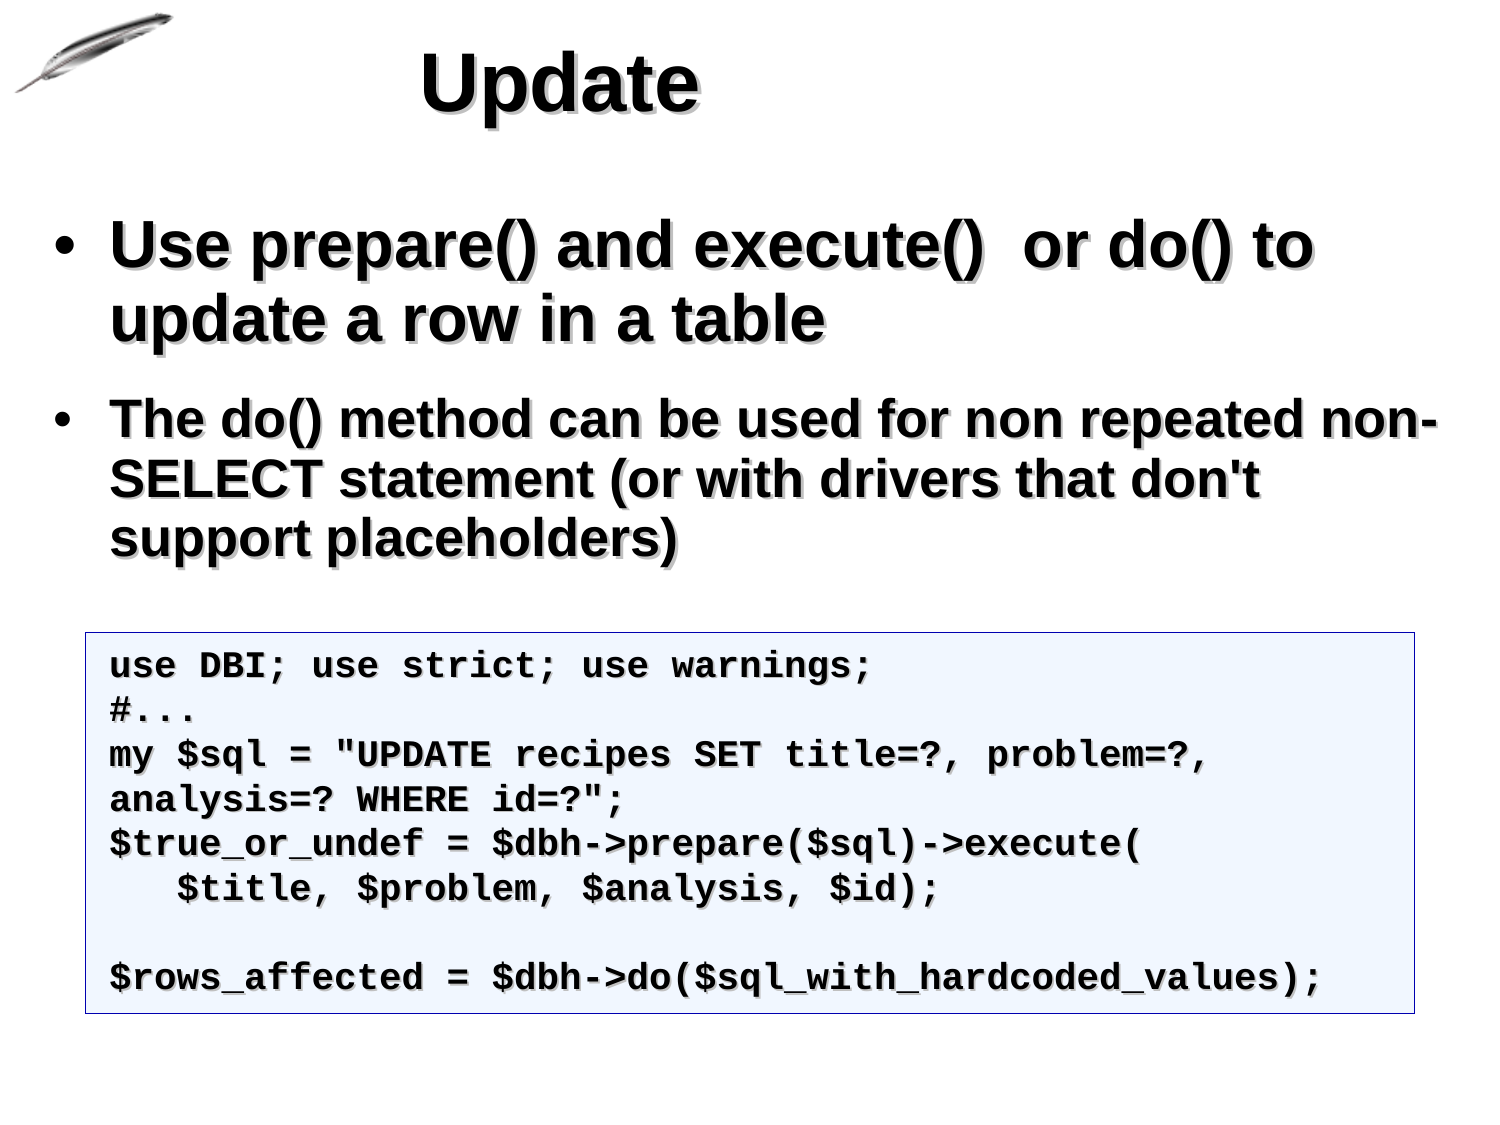

# Update
Use prepare() and execute() or do() to update a row in a table
The do() method can be used for non repeated non-SELECT statement (or with drivers that don't support placeholders)
use DBI; use strict; use warnings;
#...
my $sql = "UPDATE recipes SET title=?, problem=?, analysis=? WHERE id=?";
$true_or_undef = $dbh->prepare($sql)->execute(
 $title, $problem, $analysis, $id);
$rows_affected = $dbh->do($sql_with_hardcoded_values);